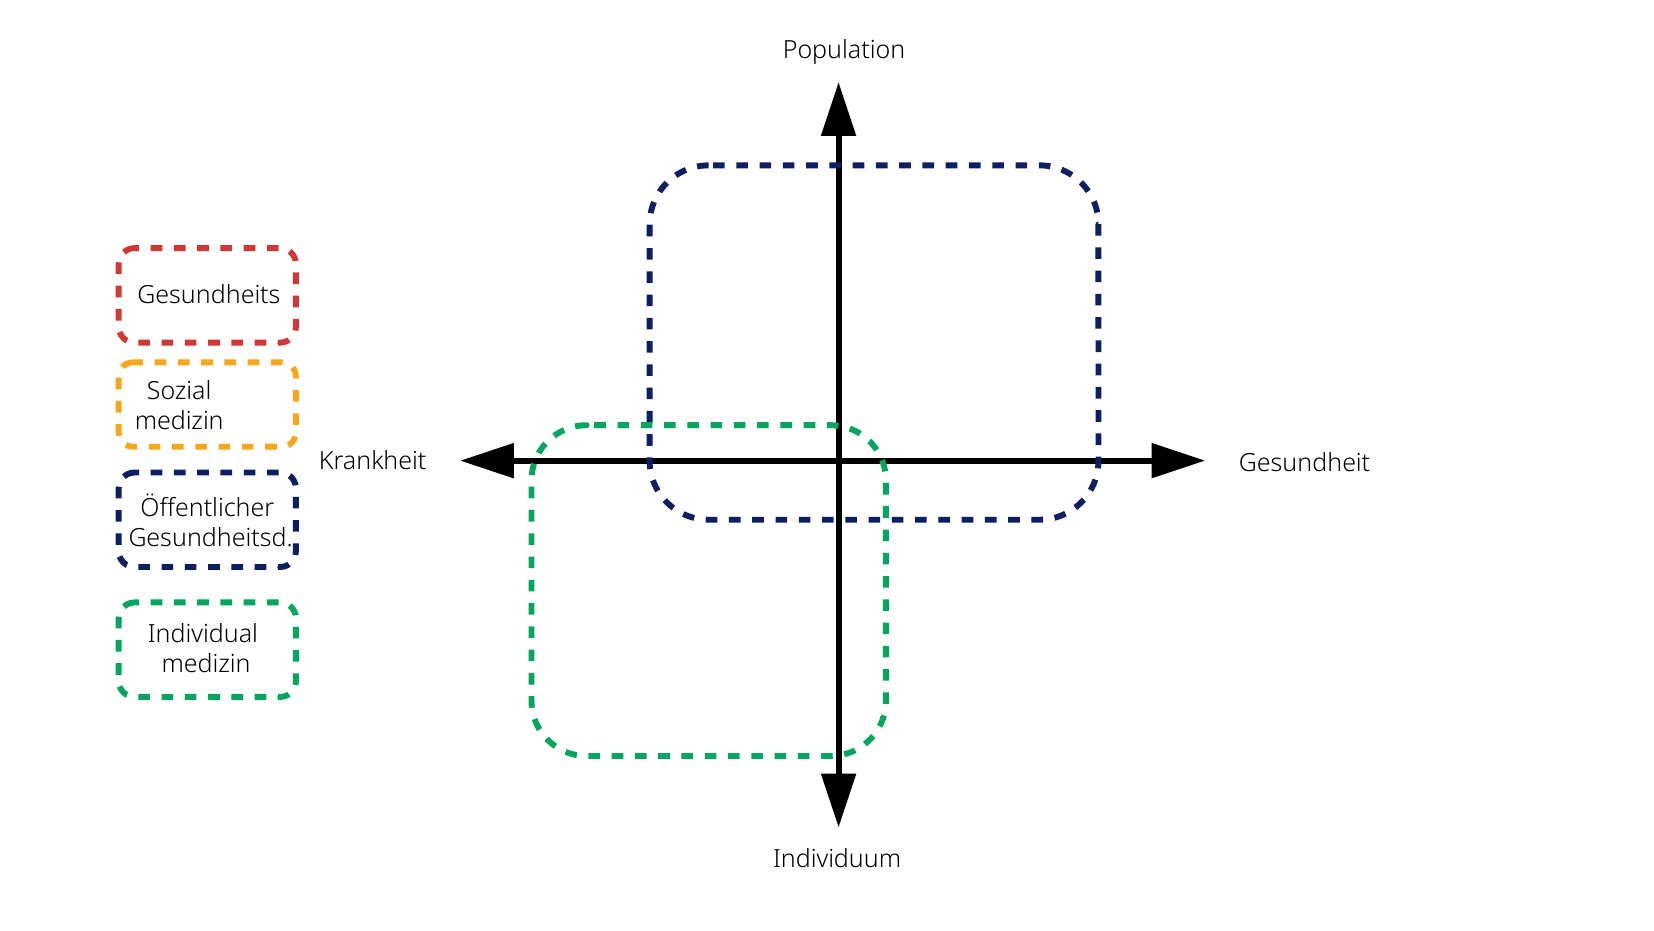

Population
Gesundheits
Sozial
medizin
Krankheit
Gesundheit
Öffentlicher
Gesundheitsd.
Individual
medizin
Individuum